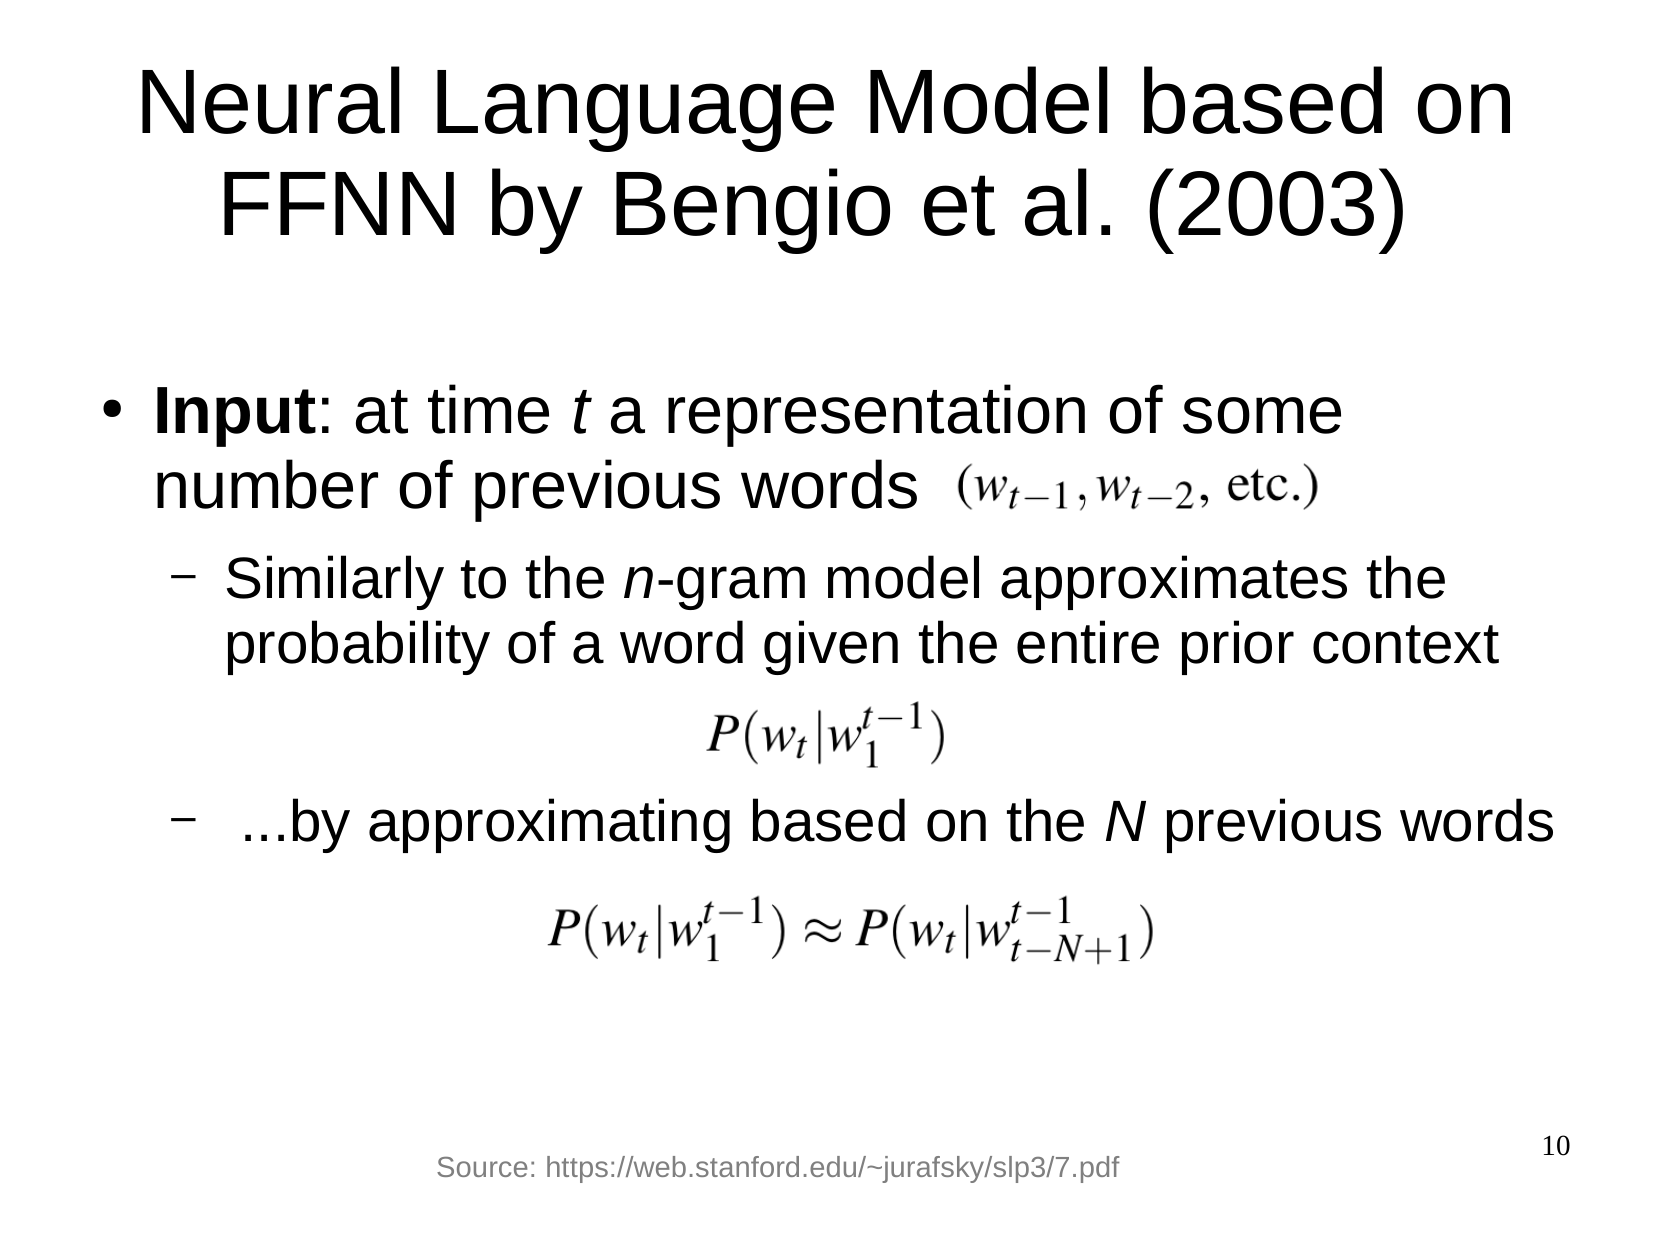

# Neural Language Model based on FFNN by Bengio et al. (2003)
Input: at time t a representation of some number of previous words
Similarly to the n-gram model approximates the probability of a word given the entire prior context
 ...by approximating based on the N previous words
10
Source: https://web.stanford.edu/~jurafsky/slp3/7.pdf